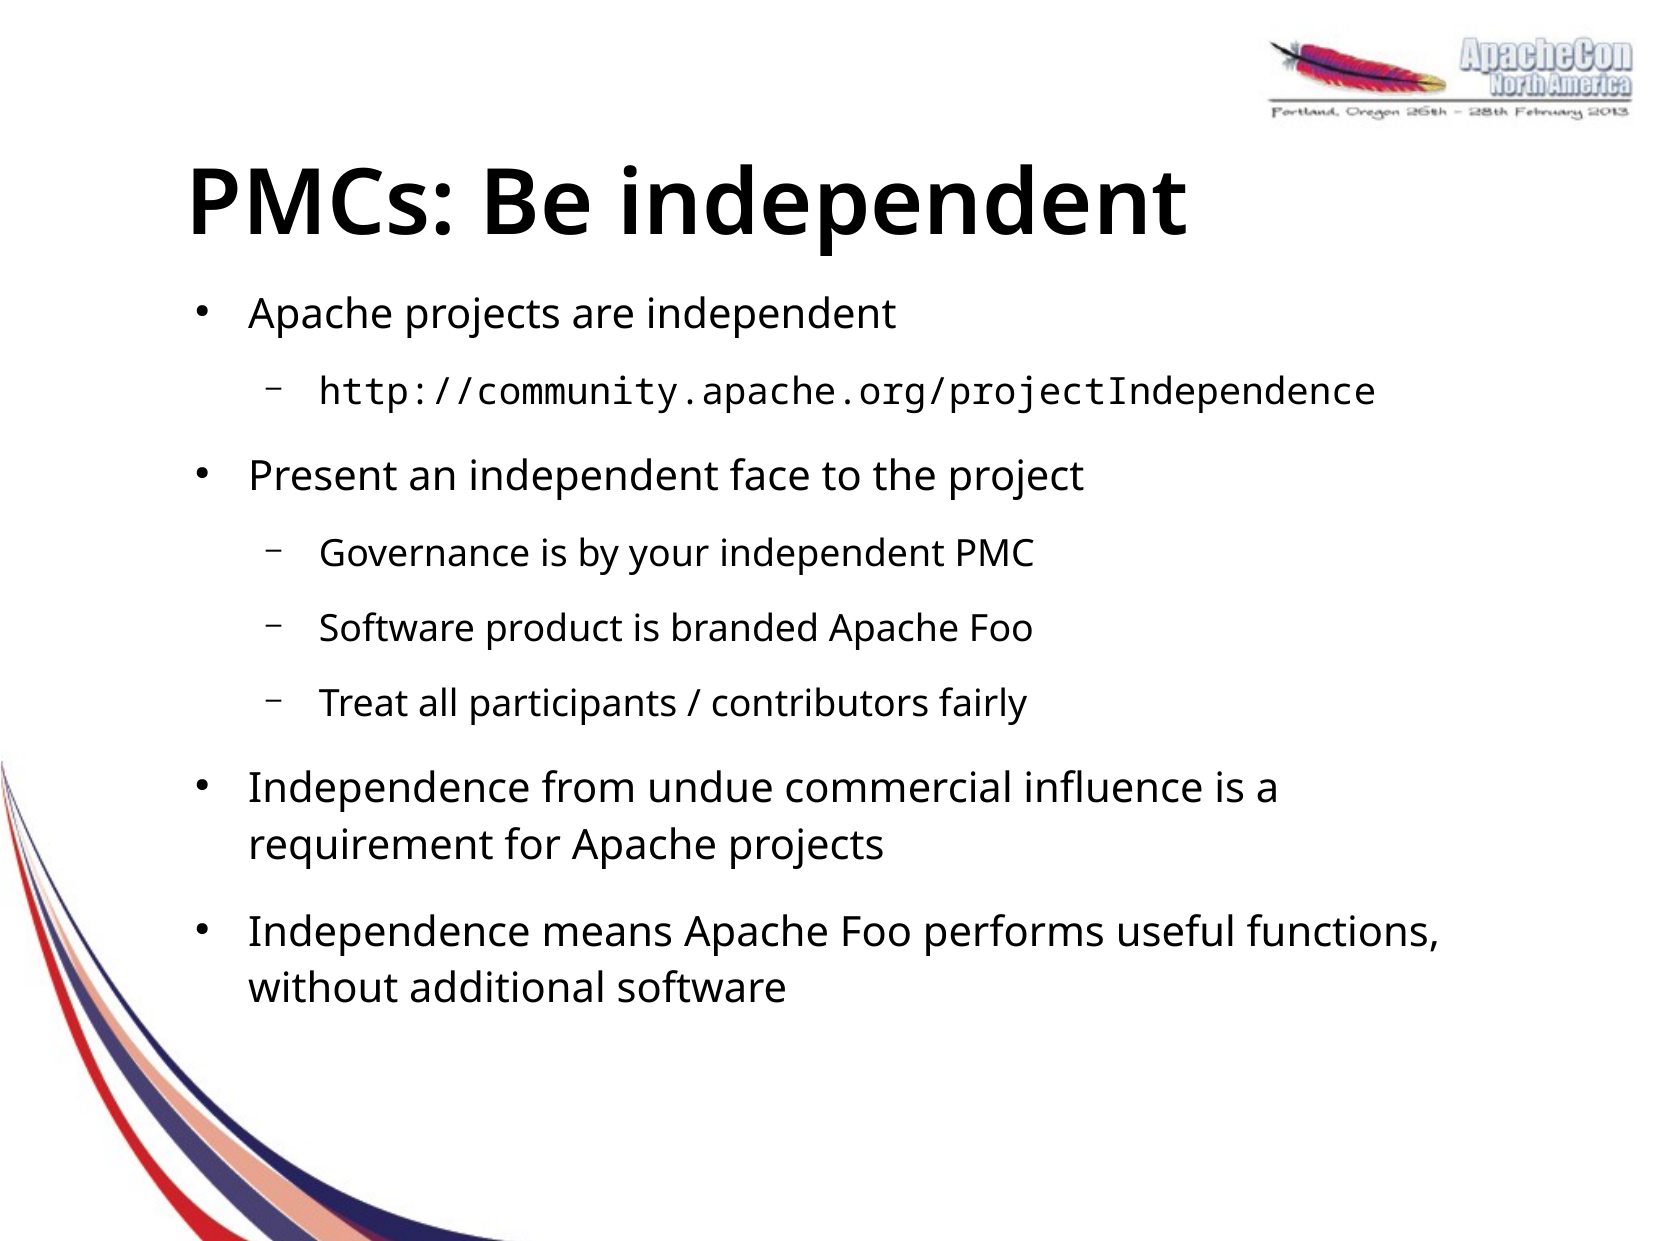

PMCs: Be independent
# Apache projects are independent
http://community.apache.org/projectIndependence
Present an independent face to the project
Governance is by your independent PMC
Software product is branded Apache Foo
Treat all participants / contributors fairly
Independence from undue commercial influence is a requirement for Apache projects
Independence means Apache Foo performs useful functions, without additional software